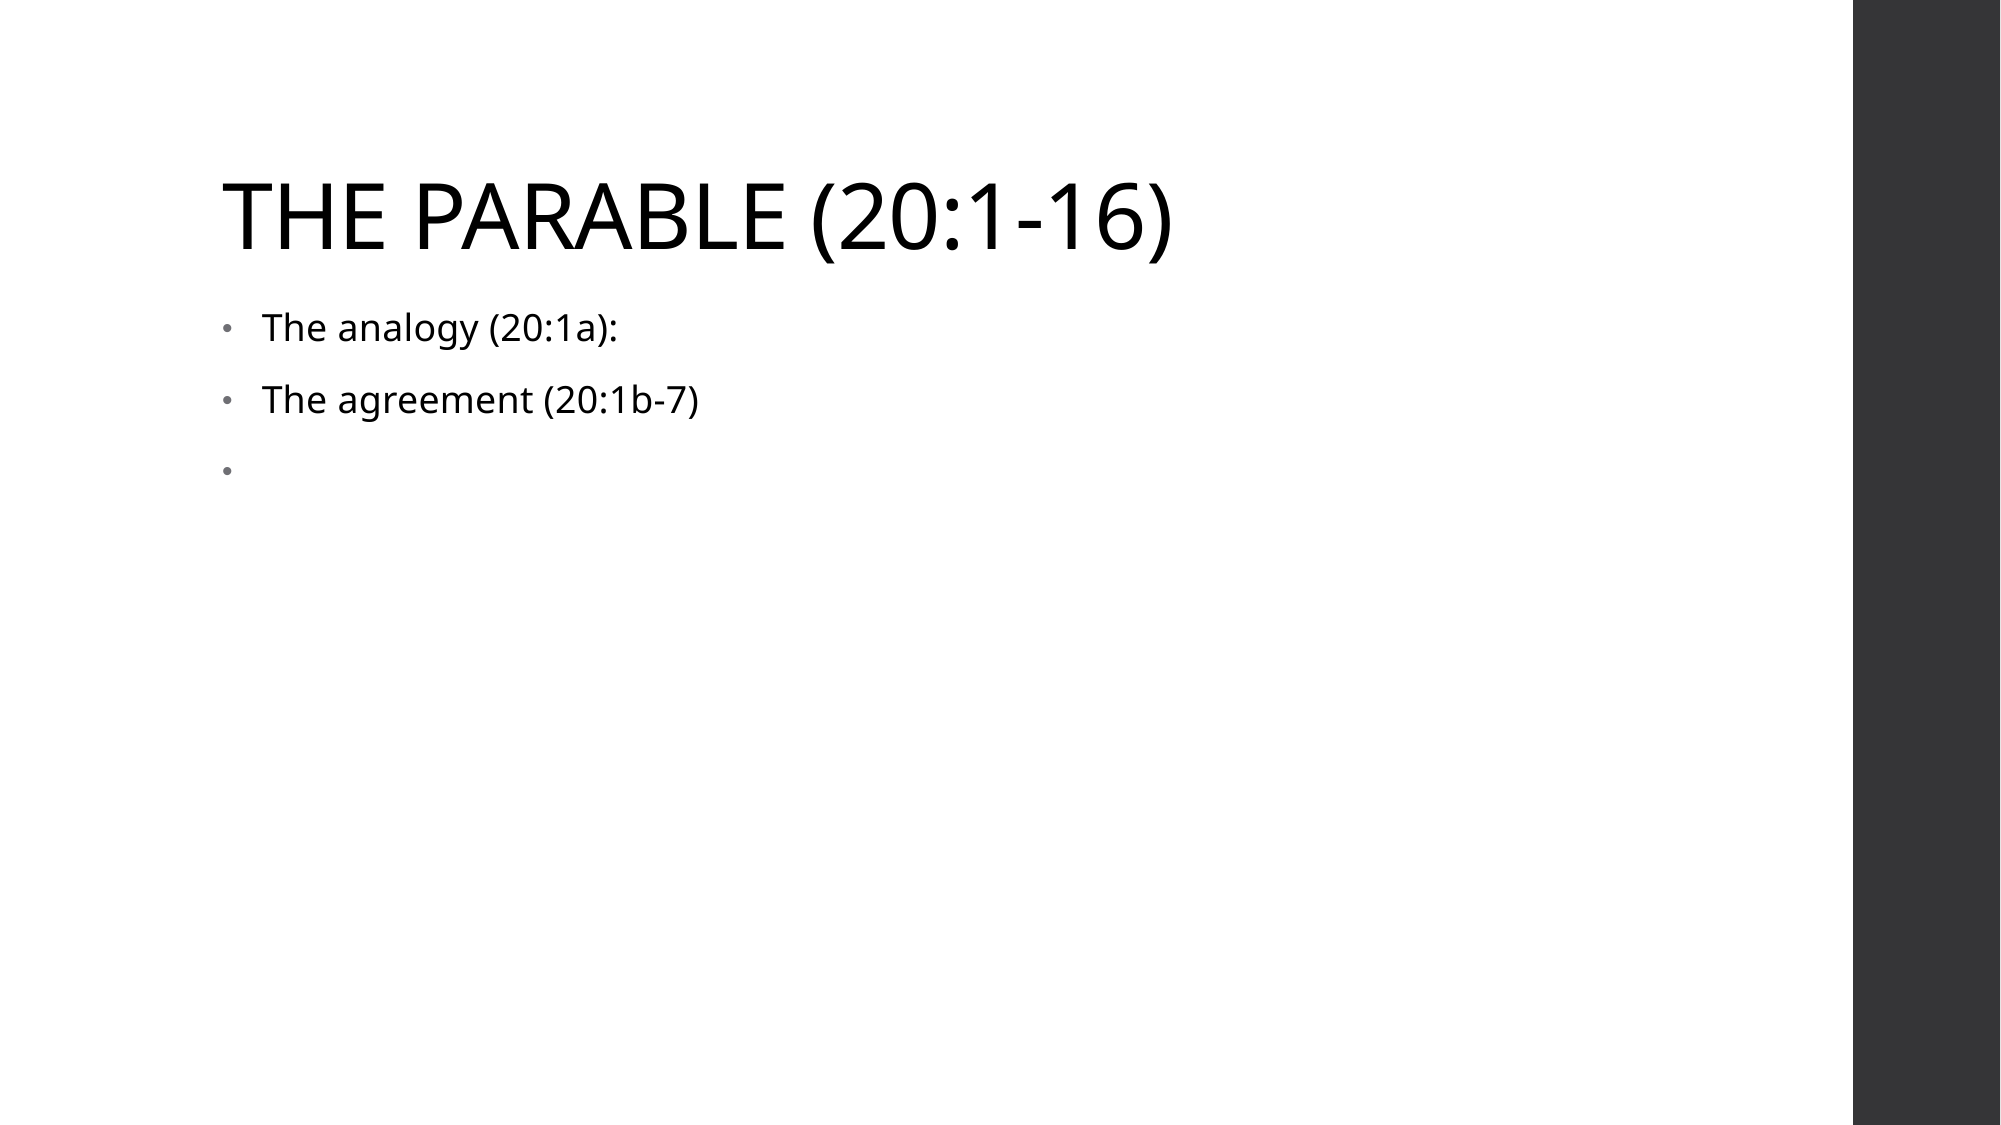

# THE PARABLE (20:1-16)
 The analogy (20:1a):
 The agreement (20:1b-7)